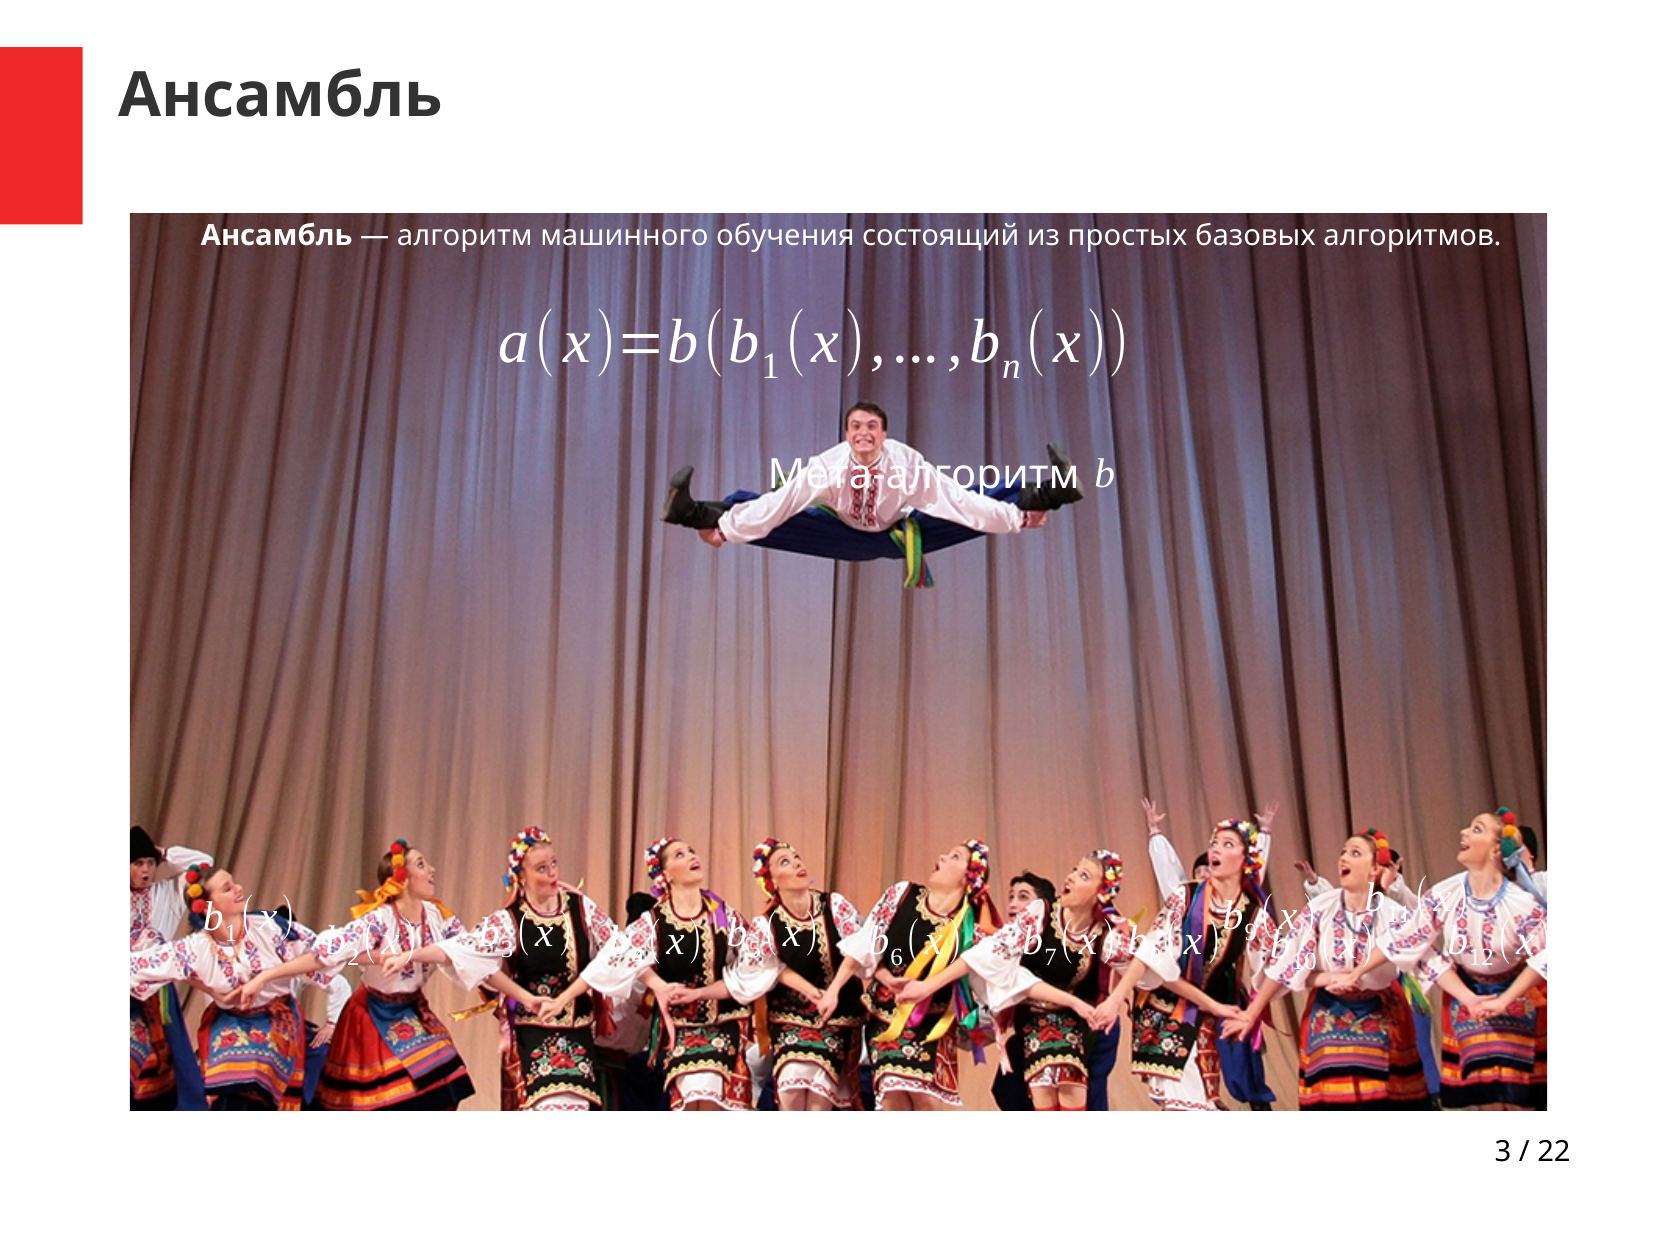

# Ансамбль
Ансамбль — алгоритм машинного обучения состоящий из простых базовых алгоритмов.
Мета-алгоритм
3